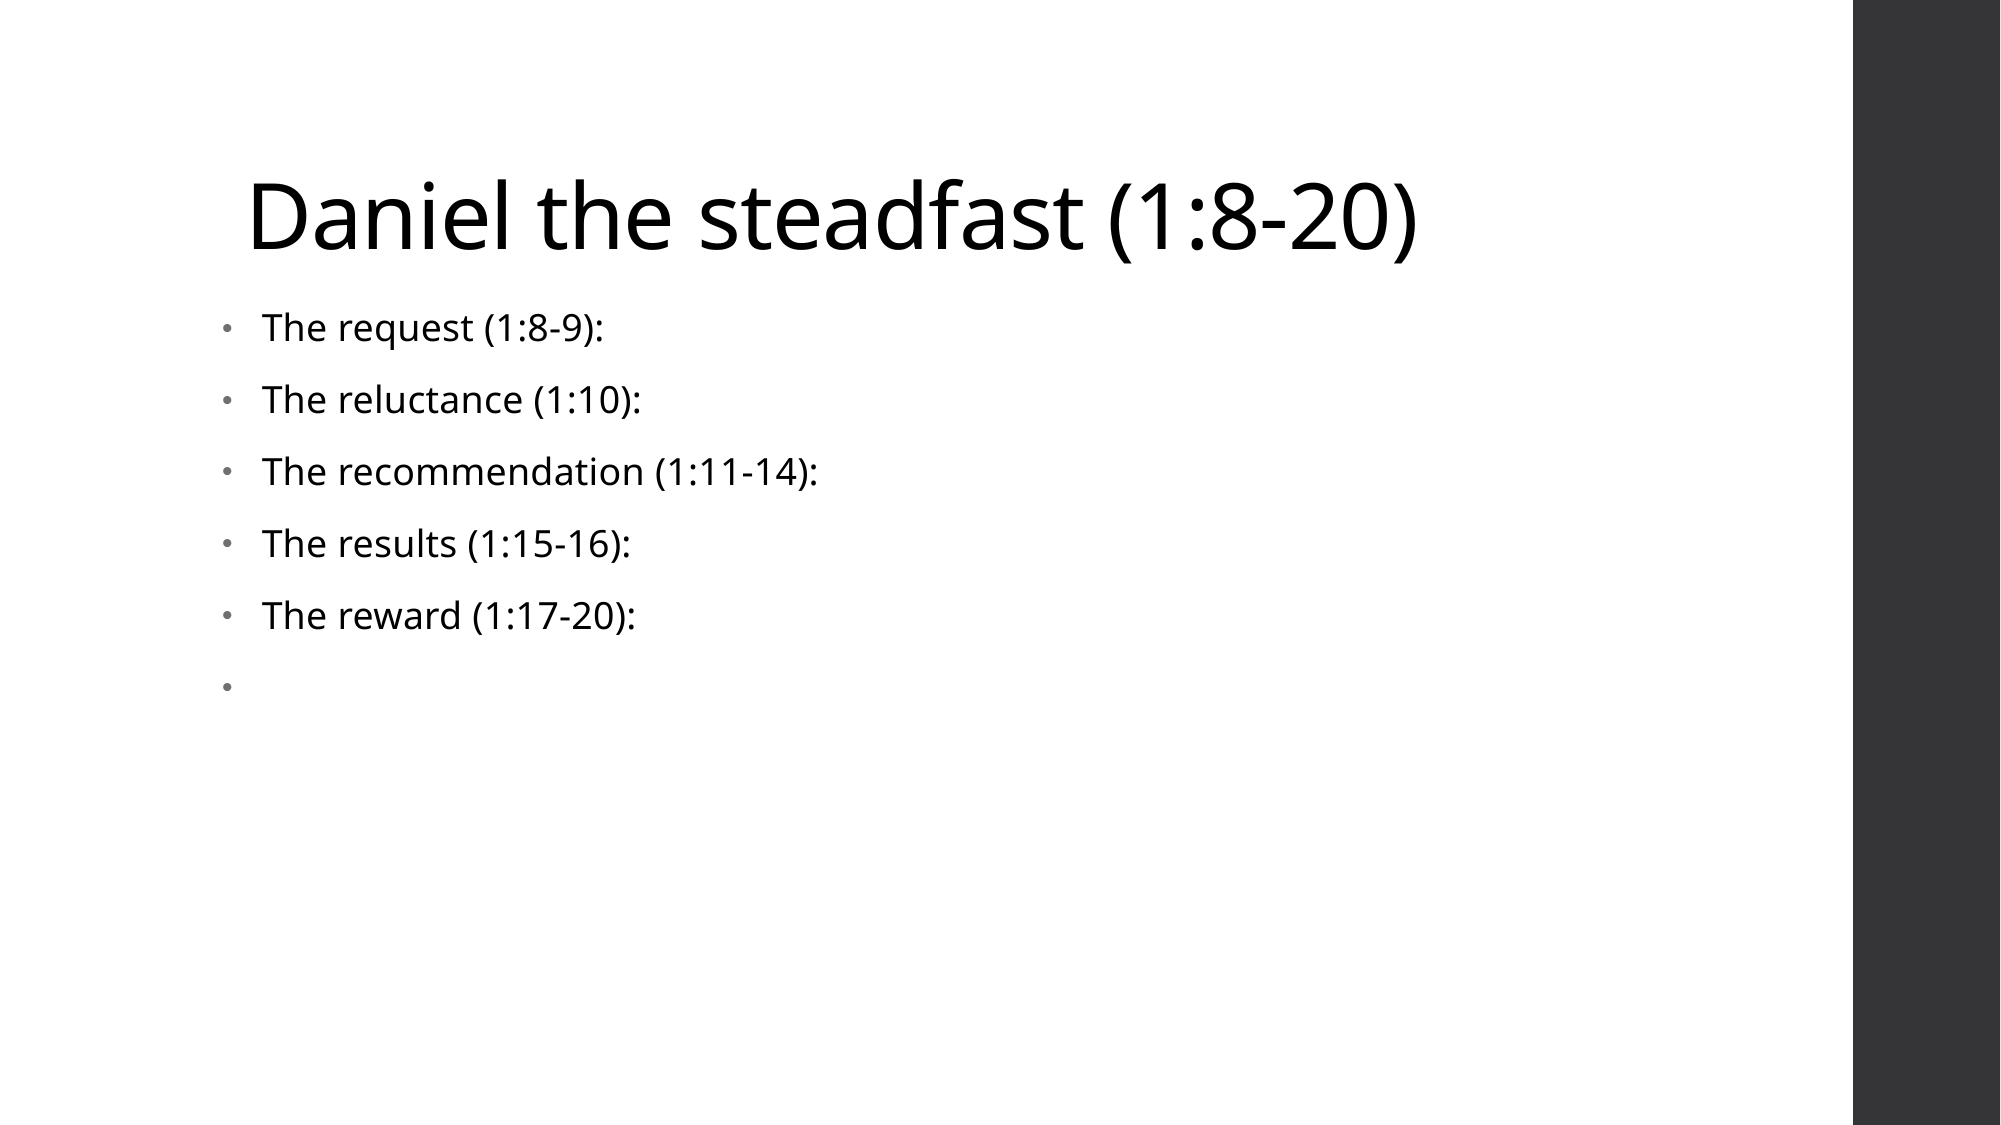

# Daniel the steadfast (1:8-20)
 The request (1:8-9):
 The reluctance (1:10):
 The recommendation (1:11-14):
 The results (1:15-16):
 The reward (1:17-20):